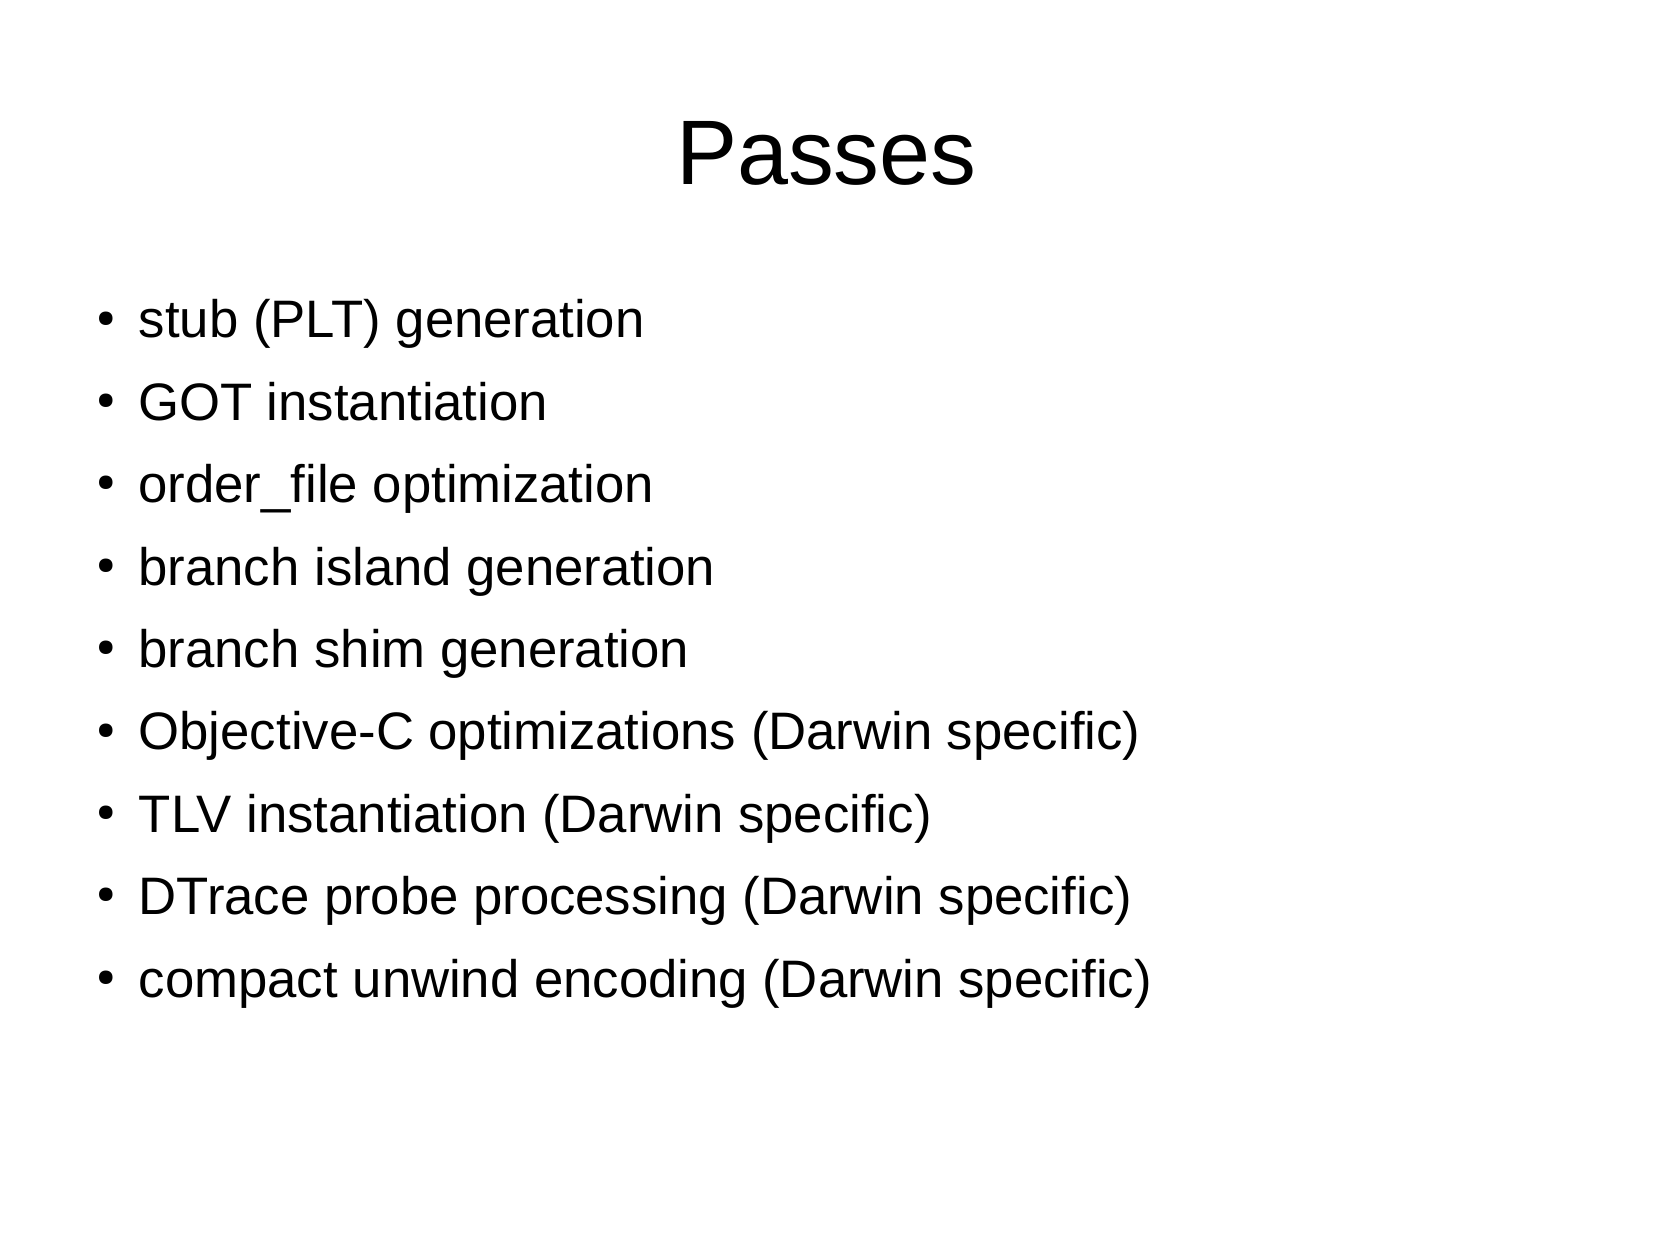

# Passes
stub (PLT) generation
GOT instantiation
order_file optimization
branch island generation
branch shim generation
Objective-C optimizations (Darwin specific)
TLV instantiation (Darwin specific)
DTrace probe processing (Darwin specific)
compact unwind encoding (Darwin specific)